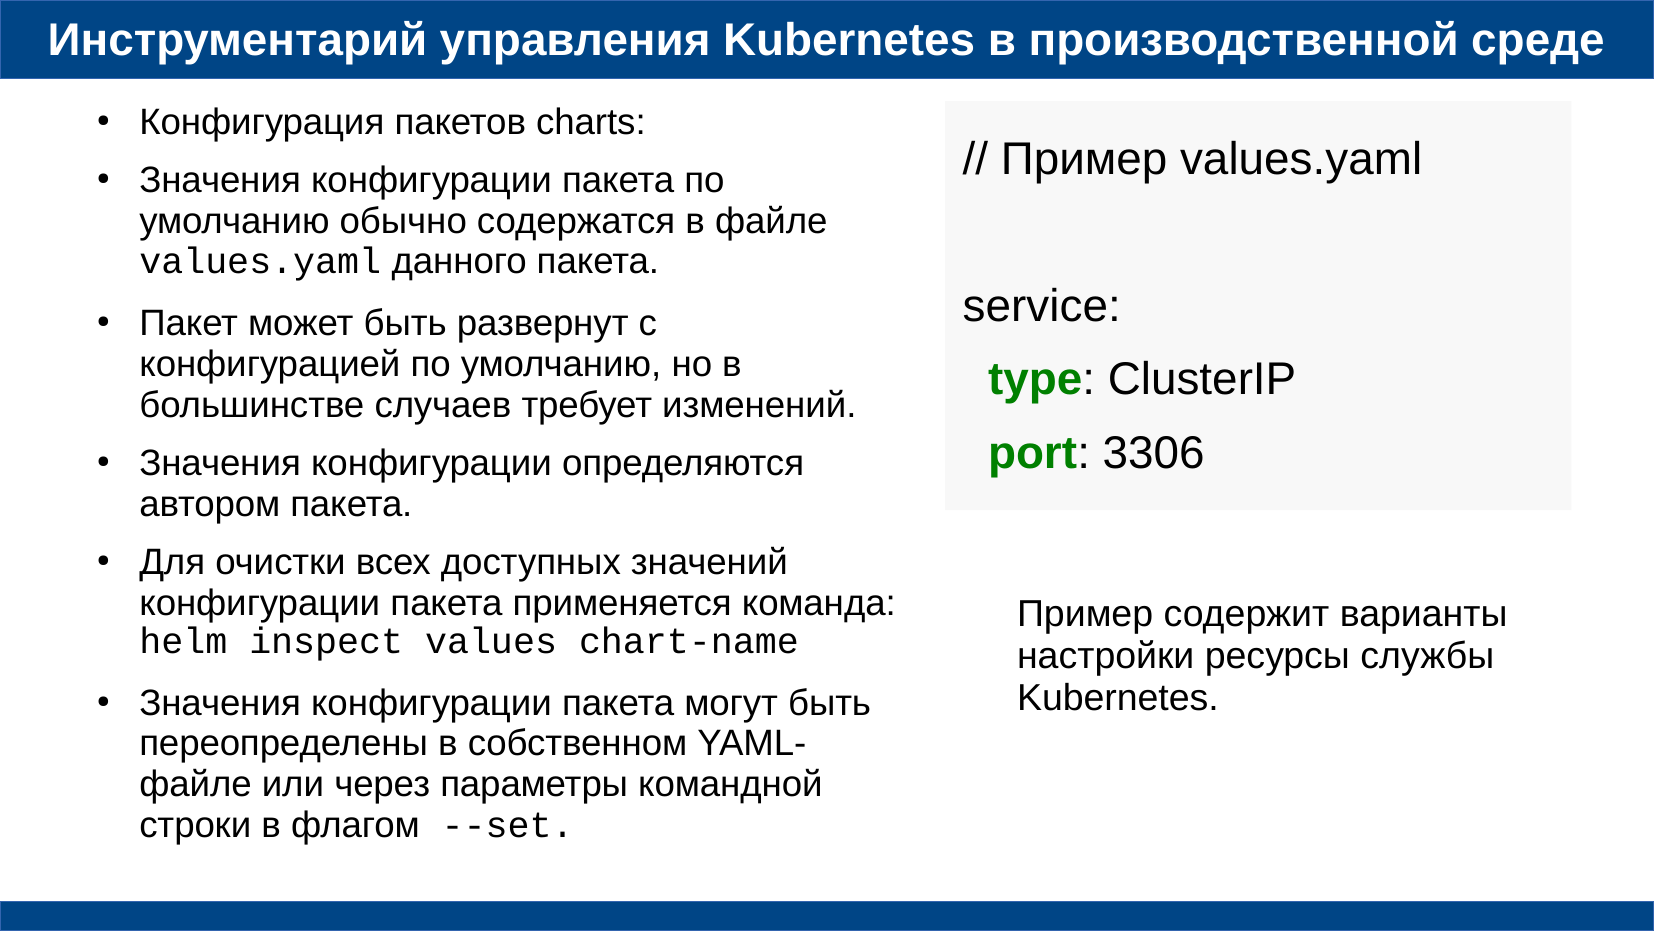

# Инструментарий управления Kubernetes в производственной среде
Конфигурация пакетов charts:
Значения конфигурации пакета по умолчанию обычно содержатся в файле values.yaml данного пакета.
Пакет может быть развернут с конфигурацией по умолчанию, но в большинстве случаев требует изменений.
Значения конфигурации определяются автором пакета.
Для очистки всех доступных значений конфигурации пакета применяется команда:
helm inspect values chart-name
Значения конфигурации пакета могут быть переопределены в собственном YAML-файле или через параметры командной строки в флагом --set.
// Пример values.yaml
service:
 type: ClusterIP
 port: 3306
Пример содержит варианты настройки ресурсы службы Kubernetes.